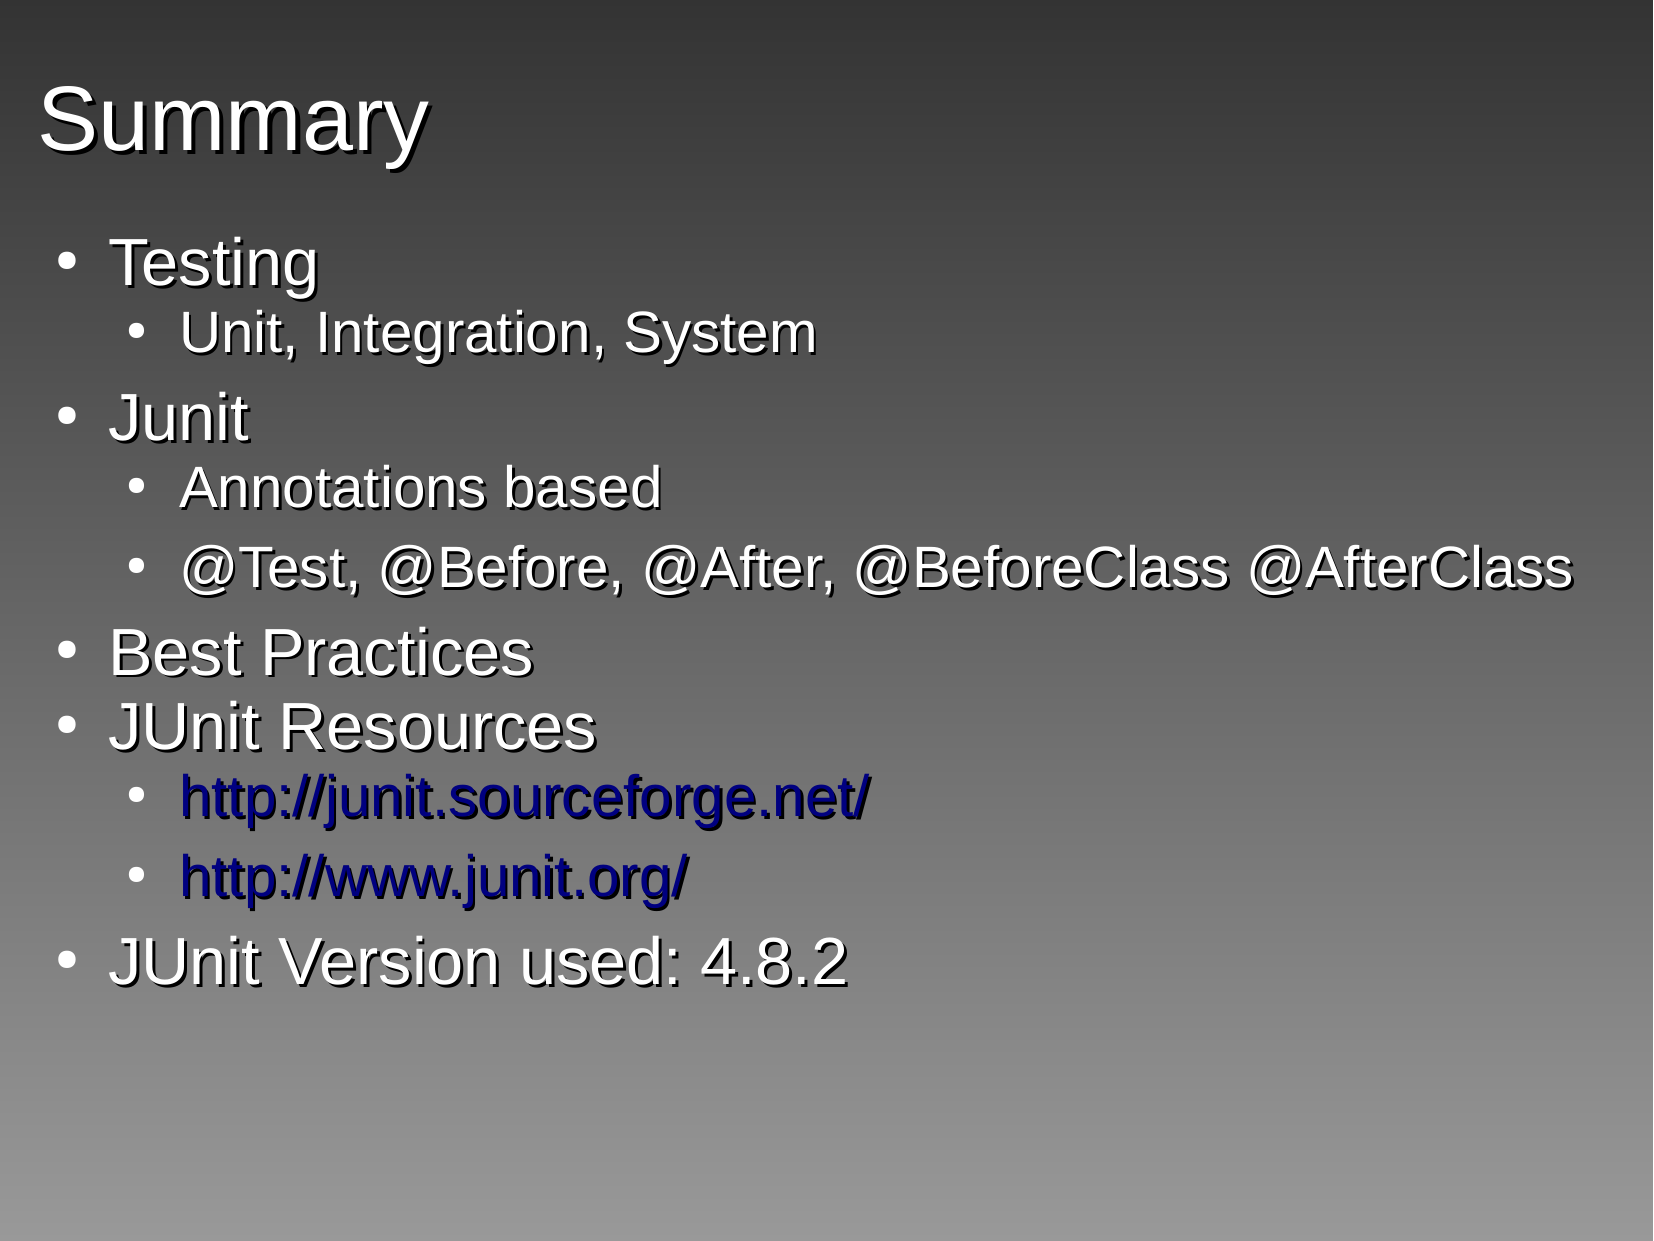

# Summary
Testing
Unit, Integration, System
Junit
Annotations based
@Test, @Before, @After, @BeforeClass @AfterClass
Best Practices
JUnit Resources
http://junit.sourceforge.net/
http://www.junit.org/
JUnit Version used: 4.8.2